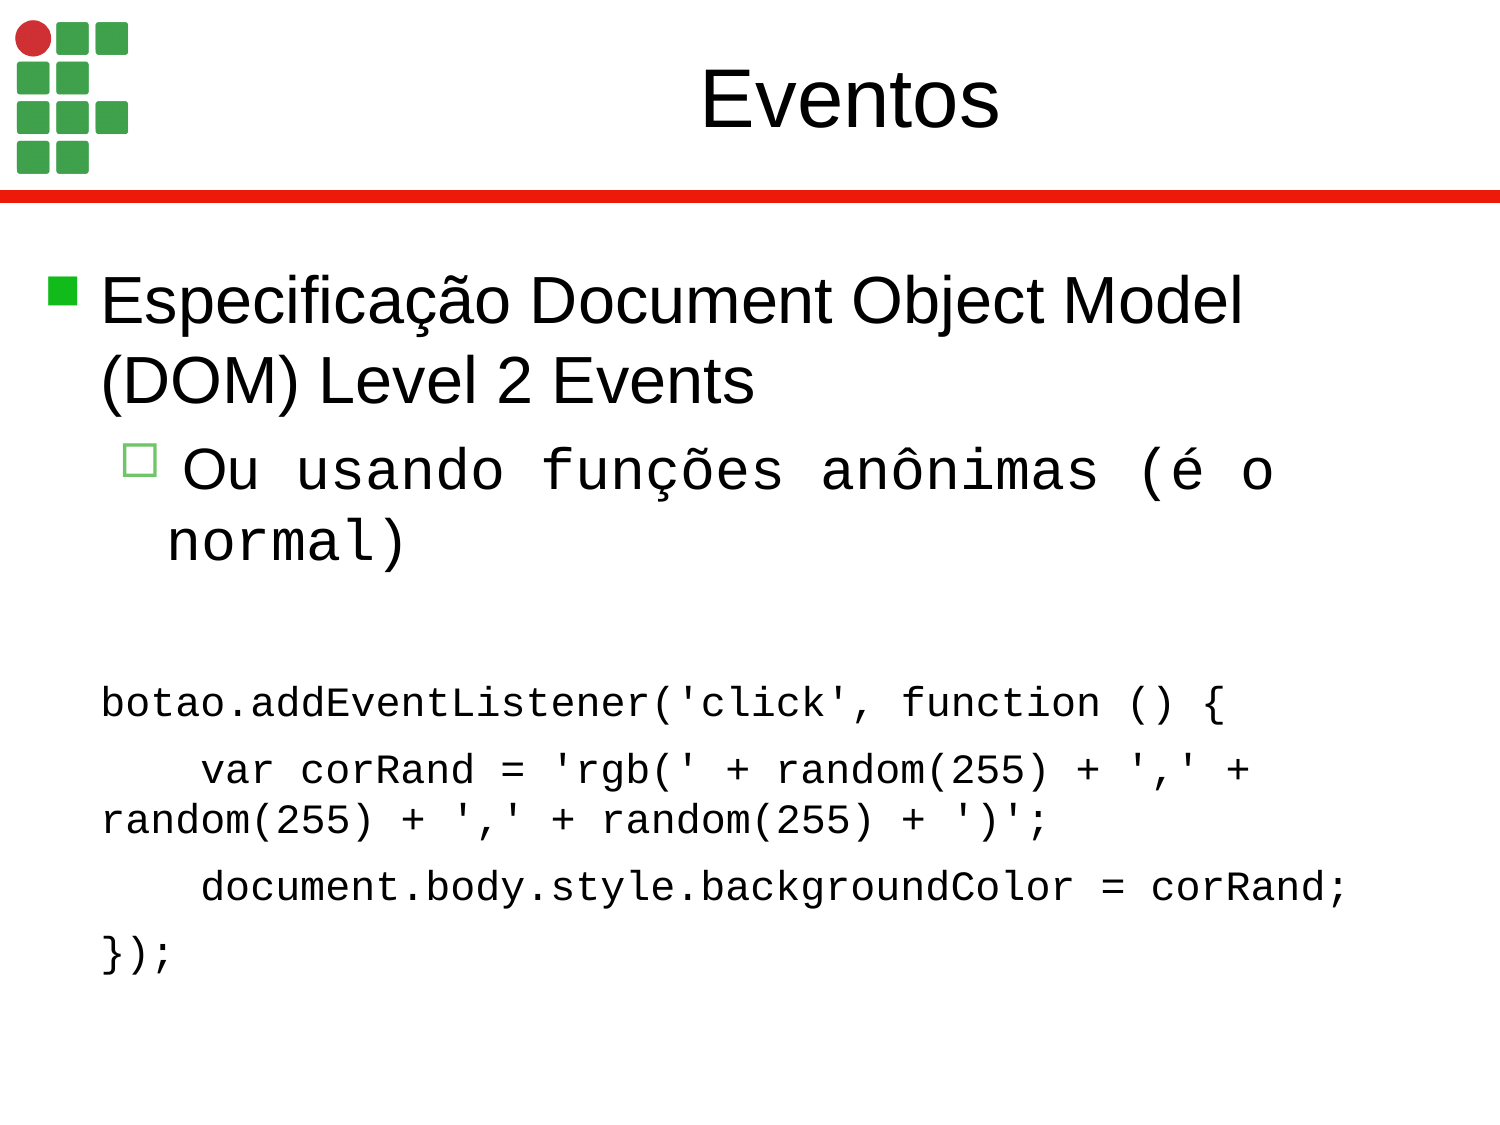

# Eventos
Especificação Document Object Model (DOM) Level 2 Events
 Ou usando funções anônimas (é o normal)
botao.addEventListener('click', function () {
 var corRand = 'rgb(' + random(255) + ',' + random(255) + ',' + random(255) + ')';
 document.body.style.backgroundColor = corRand;
});